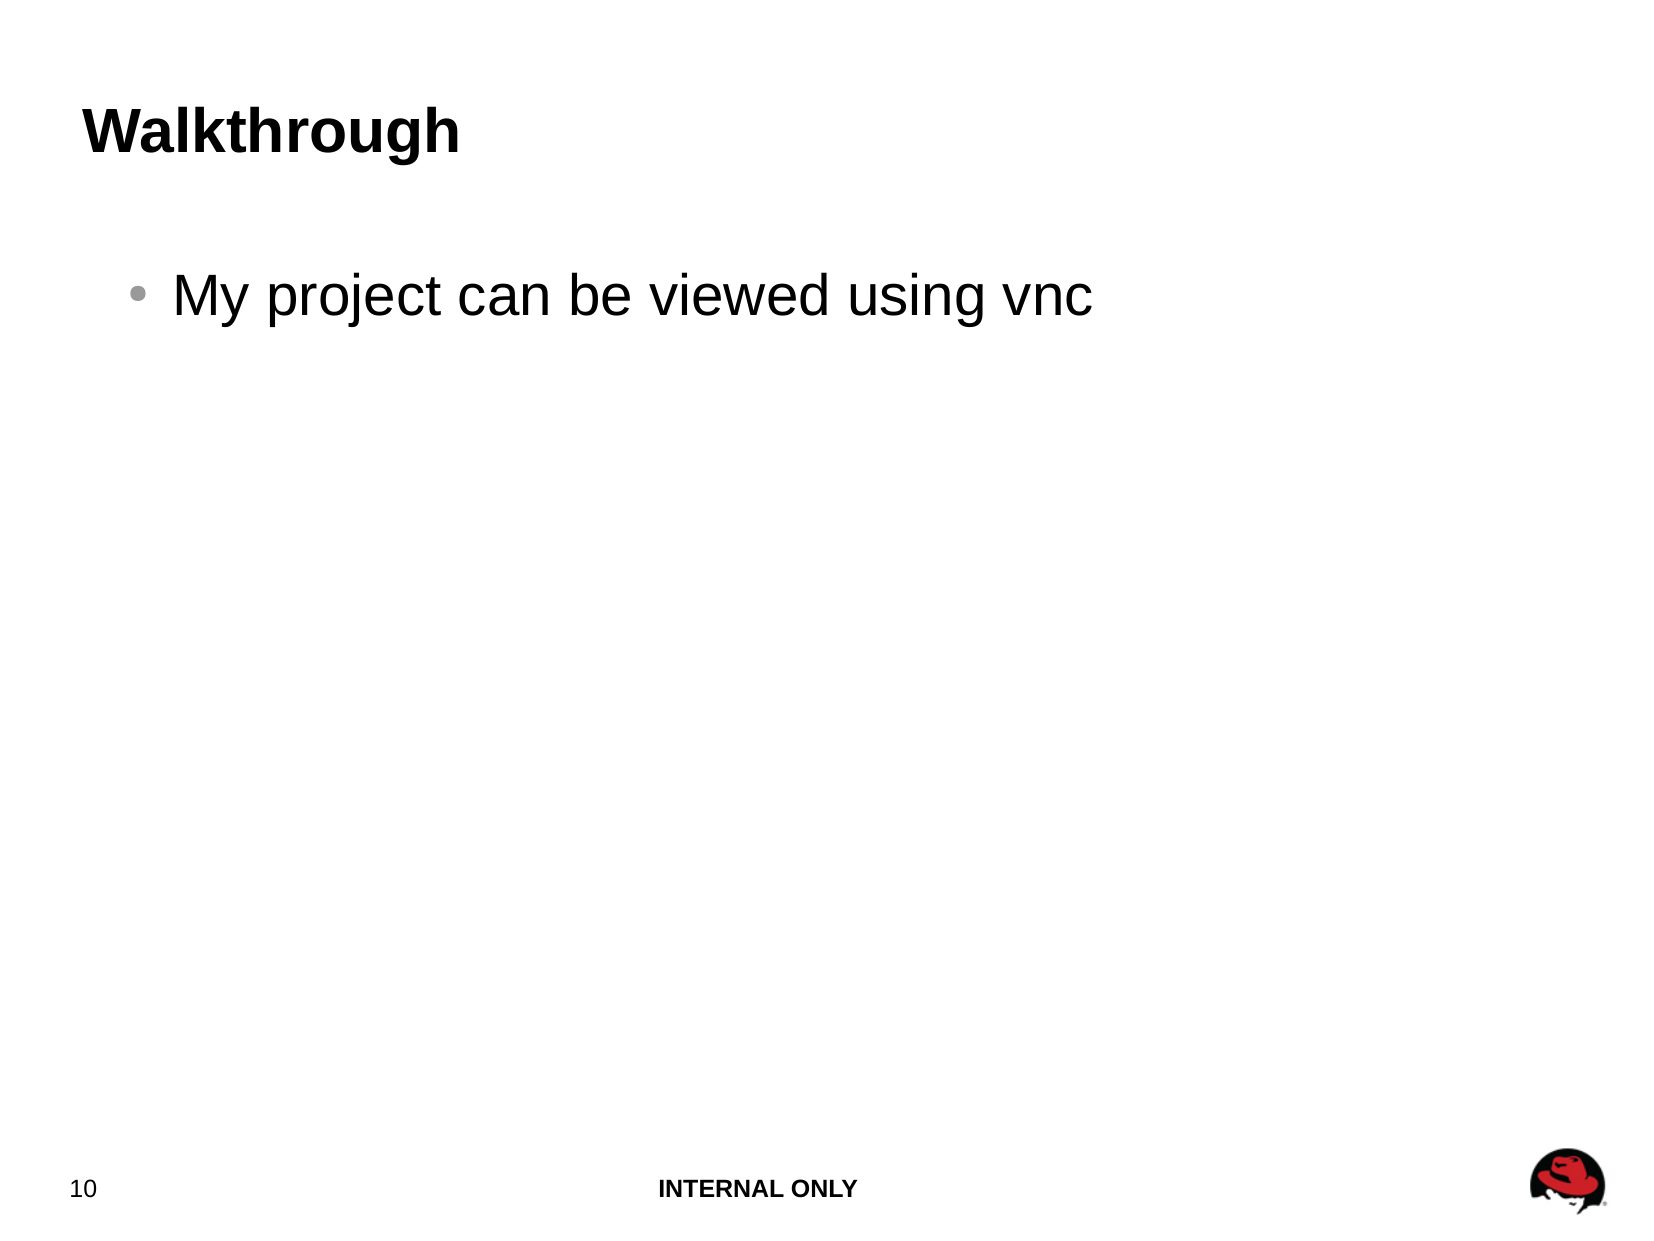

# Walkthrough
My project can be viewed using vnc